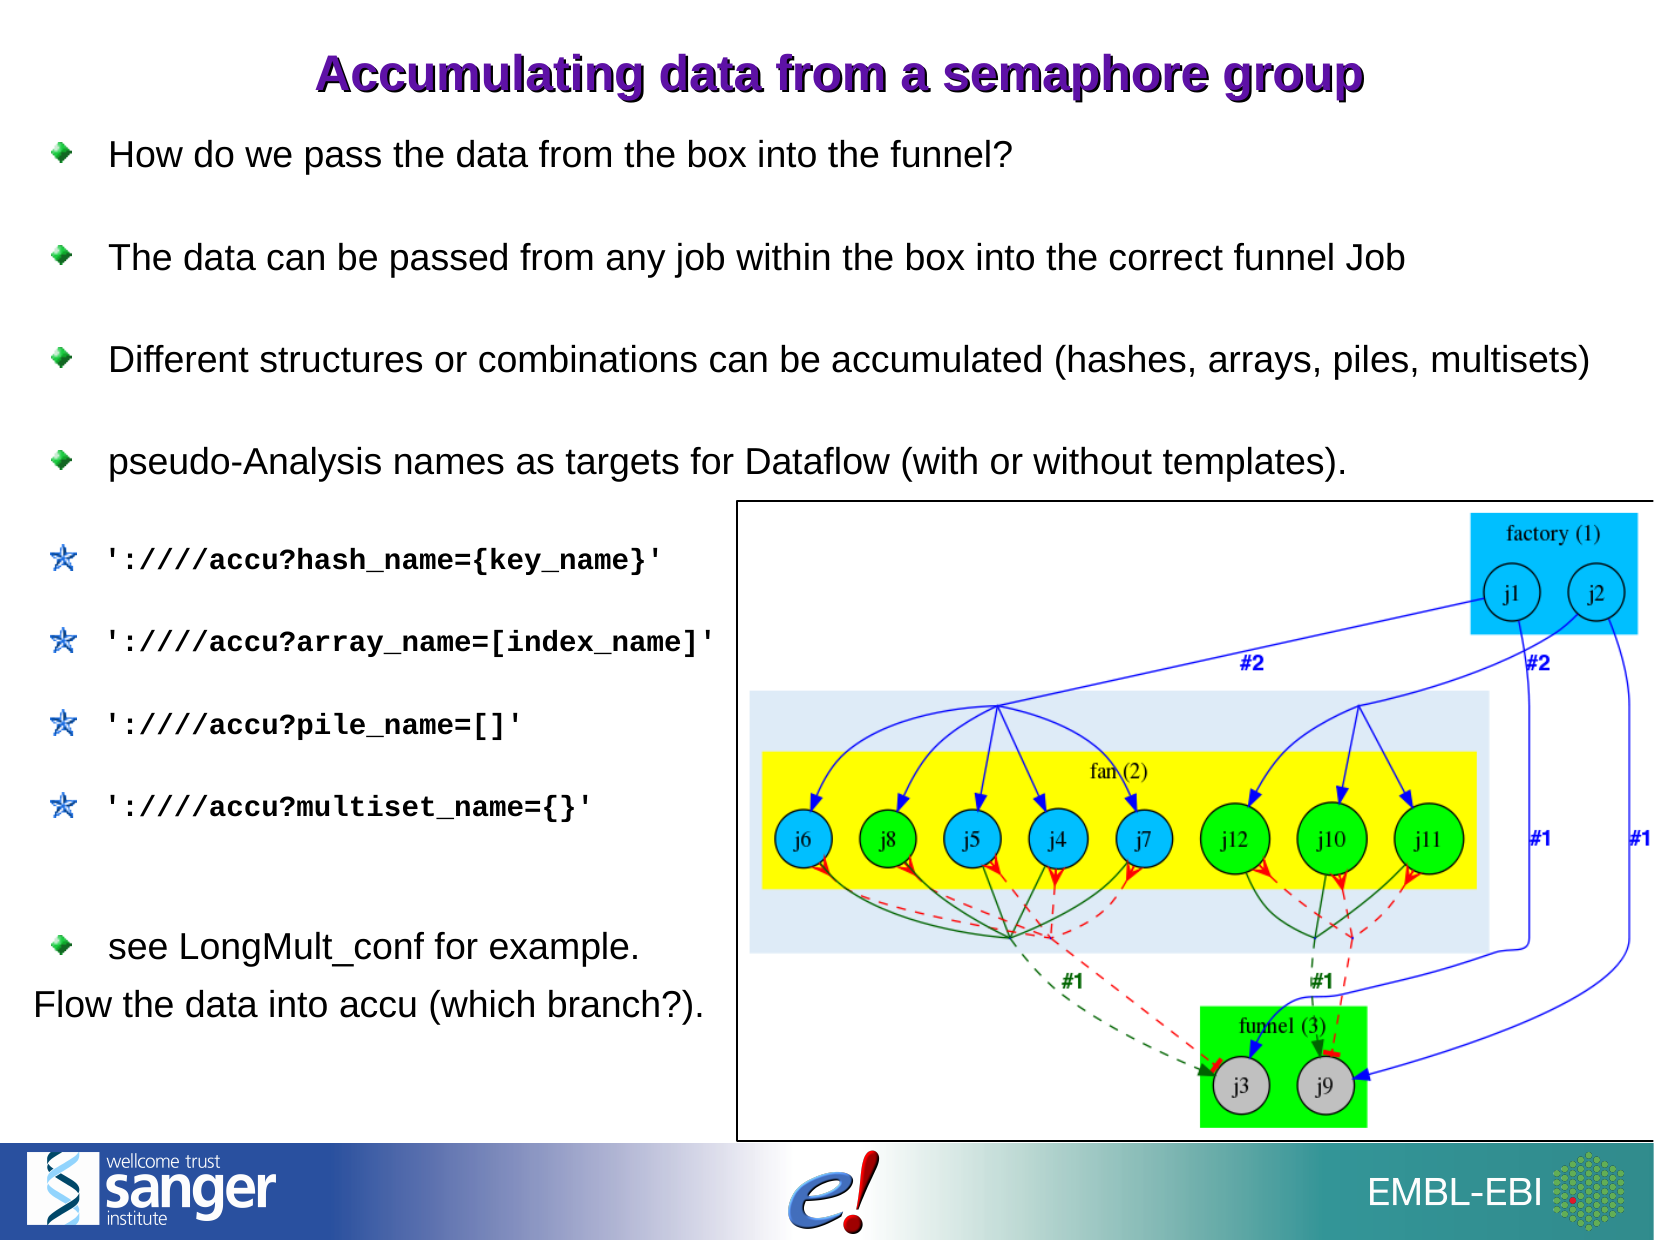

# Accumulating data from a semaphore group
How do we pass the data from the box into the funnel?
The data can be passed from any job within the box into the correct funnel Job
Different structures or combinations can be accumulated (hashes, arrays, piles, multisets)
pseudo-Analysis names as targets for Dataflow (with or without templates).
':////accu?hash_name={key_name}'
':////accu?array_name=[index_name]'
':////accu?pile_name=[]'
':////accu?multiset_name={}'
see LongMult_conf for example.
Flow the data into accu (which branch?).